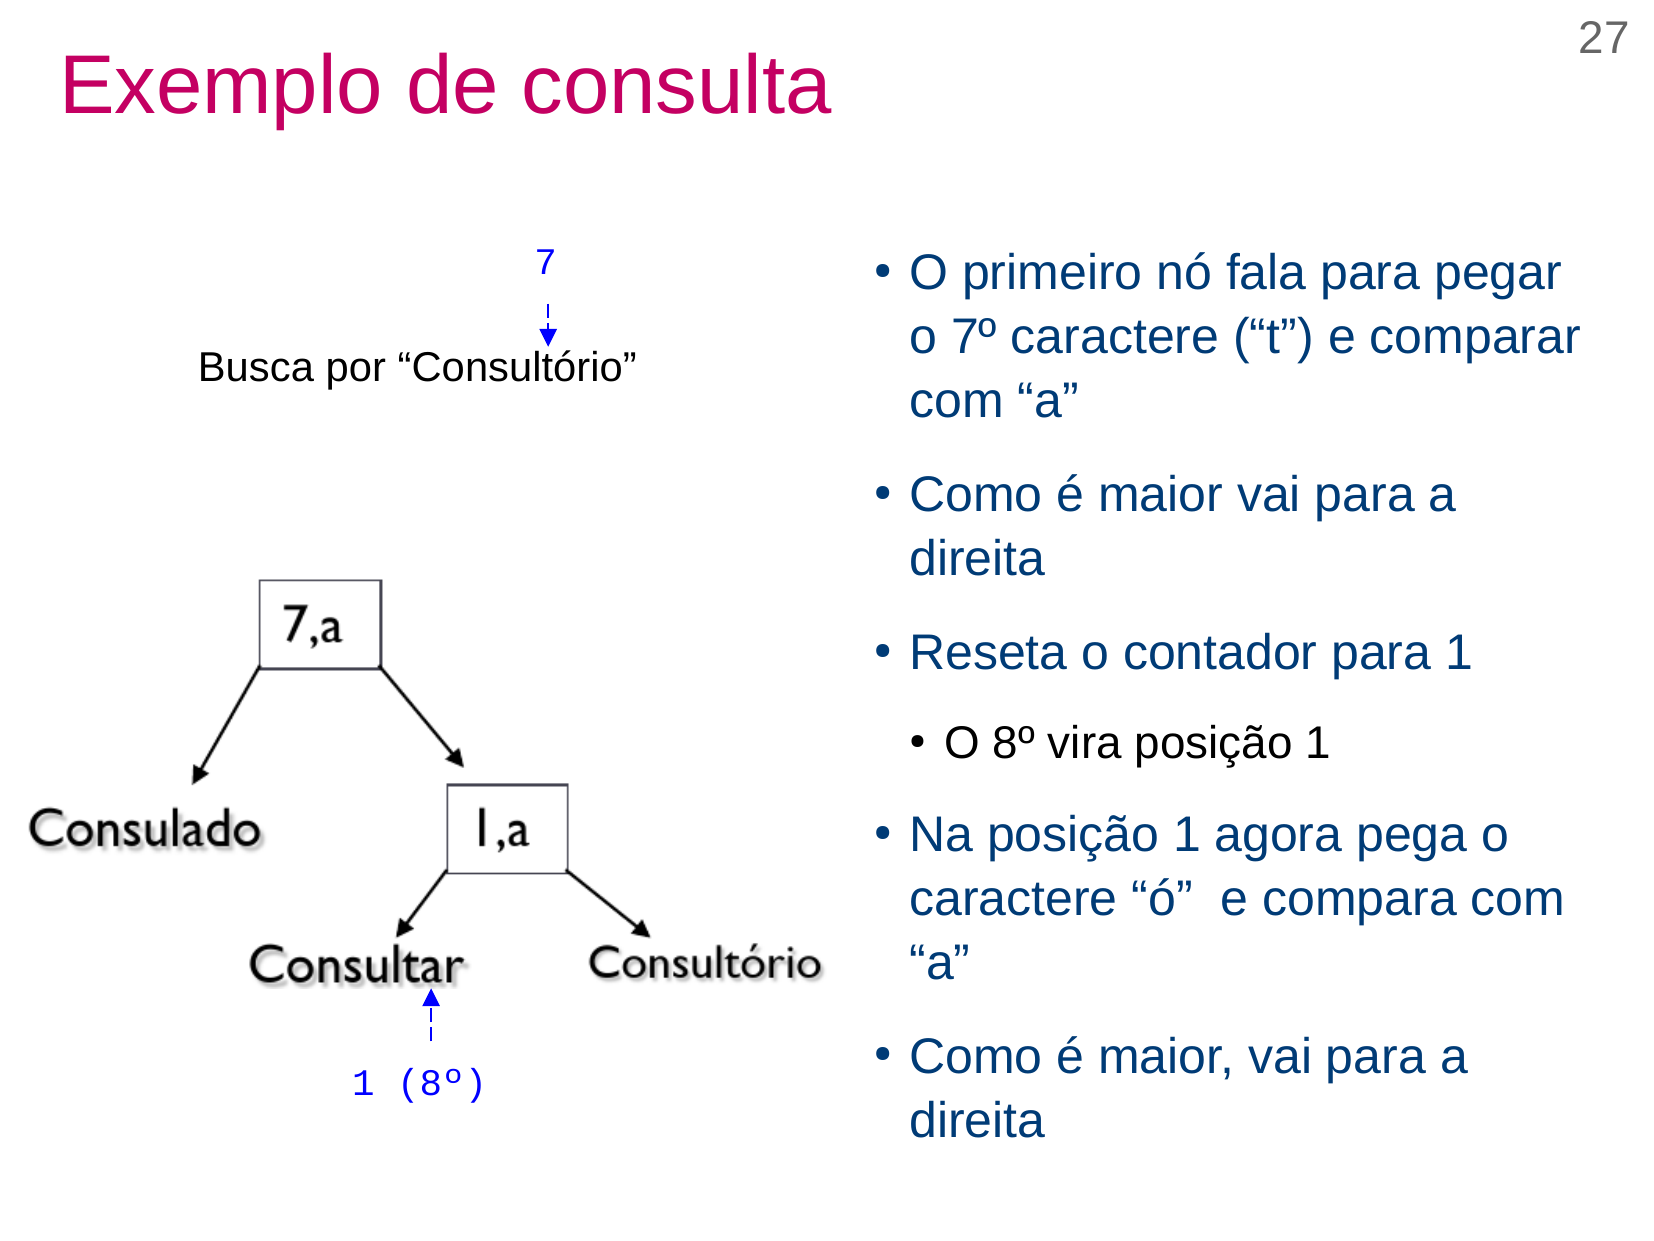

27
# Exemplo de consulta
7
O primeiro nó fala para pegar o 7º caractere (“t”) e comparar com “a”
Como é maior vai para a direita
Reseta o contador para 1
O 8º vira posição 1
Na posição 1 agora pega o caractere “ó” e compara com “a”
Como é maior, vai para a direita
Busca por “Consultório”
1 (8º)